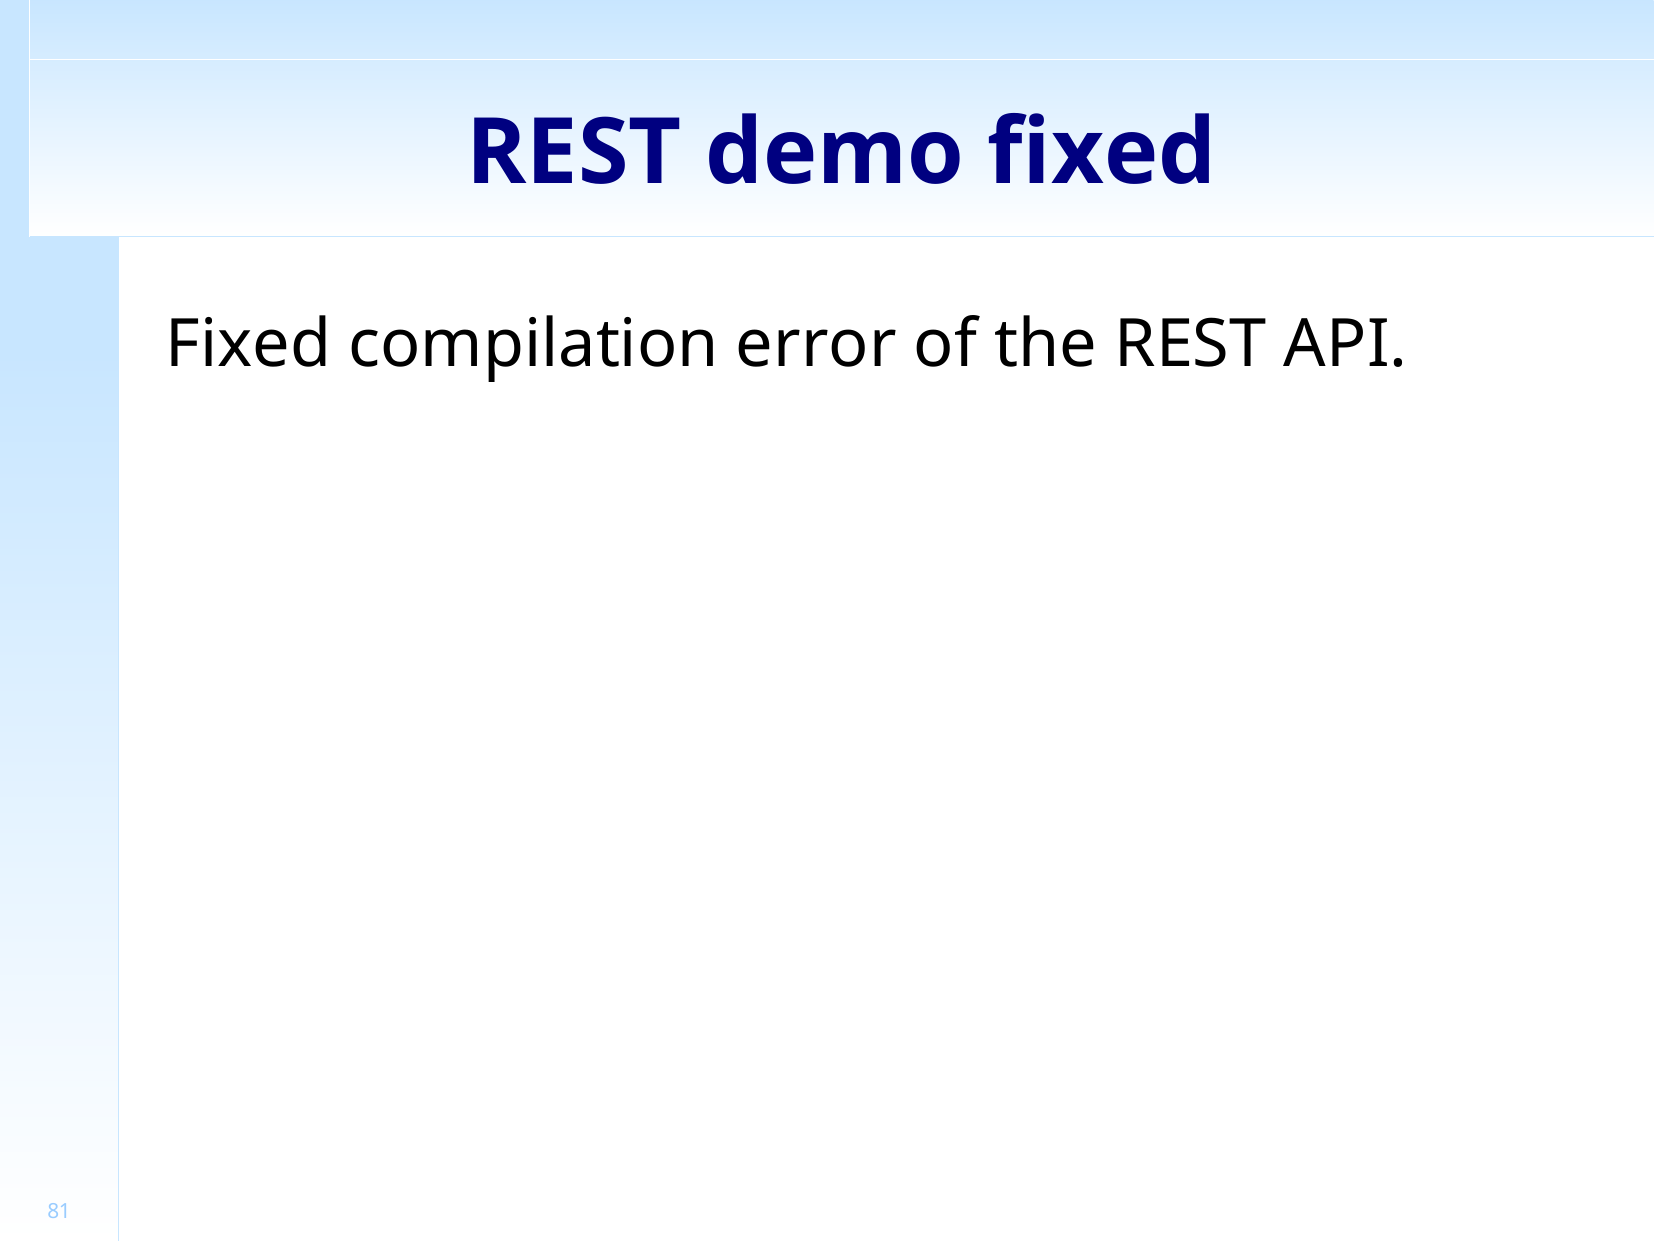

# REST demo fixed
Fixed compilation error of the REST API.